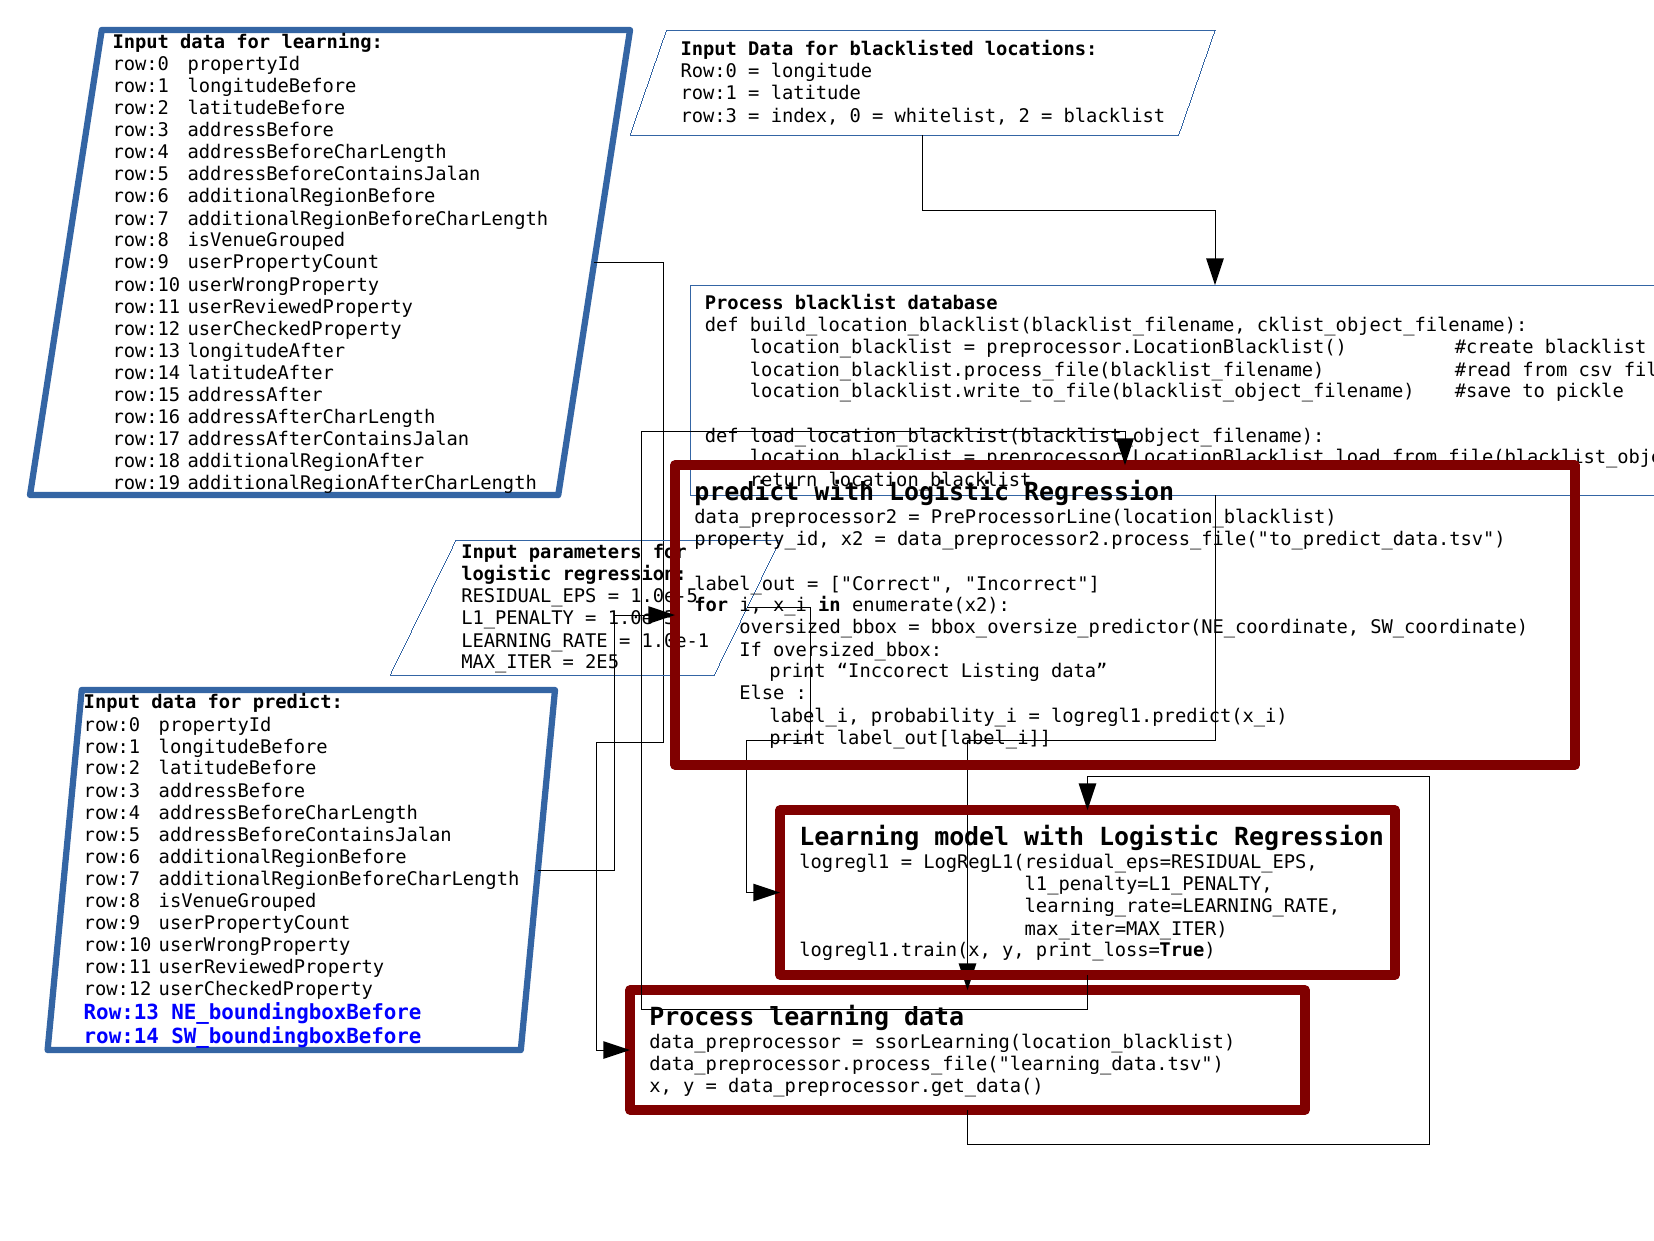

Input data for learning:
row:0	propertyId
row:1	longitudeBefore
row:2	latitudeBefore
row:3	addressBefore
row:4	addressBeforeCharLength
row:5	addressBeforeContainsJalan
row:6	additionalRegionBefore
row:7	additionalRegionBeforeCharLength
row:8	isVenueGrouped
row:9	userPropertyCount
row:10	userWrongProperty
row:11	userReviewedProperty
row:12	userCheckedProperty
row:13	longitudeAfter
row:14	latitudeAfter
row:15	addressAfter
row:16	addressAfterCharLength
row:17	addressAfterContainsJalan
row:18	additionalRegionAfter
row:19	additionalRegionAfterCharLength
Input Data for blacklisted locations:
Row:0 = longitude
row:1 = latitude
row:3 = index, 0 = whitelist, 2 = blacklist
Process blacklist database
def build_location_blacklist(blacklist_filename, cklist_object_filename):
 location_blacklist = preprocessor.LocationBlacklist() 	#create blacklist objec
 location_blacklist.process_file(blacklist_filename)		#read from csv file
 location_blacklist.write_to_file(blacklist_object_filename)	#save to pickle
def load_location_blacklist(blacklist_object_filename):
 location_blacklist = preprocessor.LocationBlacklist.load_from_file(blacklist_object_filename)
 return location_blacklist
predict with Logistic Regression
data_preprocessor2 = PreProcessorLine(location_blacklist)
property_id, x2 = data_preprocessor2.process_file("to_predict_data.tsv")
label_out = ["Correct", "Incorrect"]
for i, x_i in enumerate(x2):
 oversized_bbox = bbox_oversize_predictor(NE_coordinate, SW_coordinate)
 If oversized_bbox:
	print “Inccorect Listing data”
 Else :
 	label_i, probability_i = logregl1.predict(x_i)
 	print label_out[label_i]]
Input parameters for
logistic regression:
RESIDUAL_EPS = 1.0e-5
L1_PENALTY = 1.0e-3
LEARNING_RATE = 1.0e-1
MAX_ITER = 2E5
Input data for predict:
row:0	propertyId
row:1	longitudeBefore
row:2	latitudeBefore
row:3	addressBefore
row:4	addressBeforeCharLength
row:5	addressBeforeContainsJalan
row:6	additionalRegionBefore
row:7	additionalRegionBeforeCharLength
row:8	isVenueGrouped
row:9	userPropertyCount
row:10	userWrongProperty
row:11	userReviewedProperty
row:12	userCheckedProperty
Row:13 NE_boundingboxBefore
row:14 SW_boundingboxBefore
Learning model with Logistic Regression
logregl1 = LogRegL1(residual_eps=RESIDUAL_EPS,
 l1_penalty=L1_PENALTY,
 learning_rate=LEARNING_RATE,
 max_iter=MAX_ITER)
logregl1.train(x, y, print_loss=True)
Process learning data
data_preprocessor = ssorLearning(location_blacklist)
data_preprocessor.process_file("learning_data.tsv")
x, y = data_preprocessor.get_data()